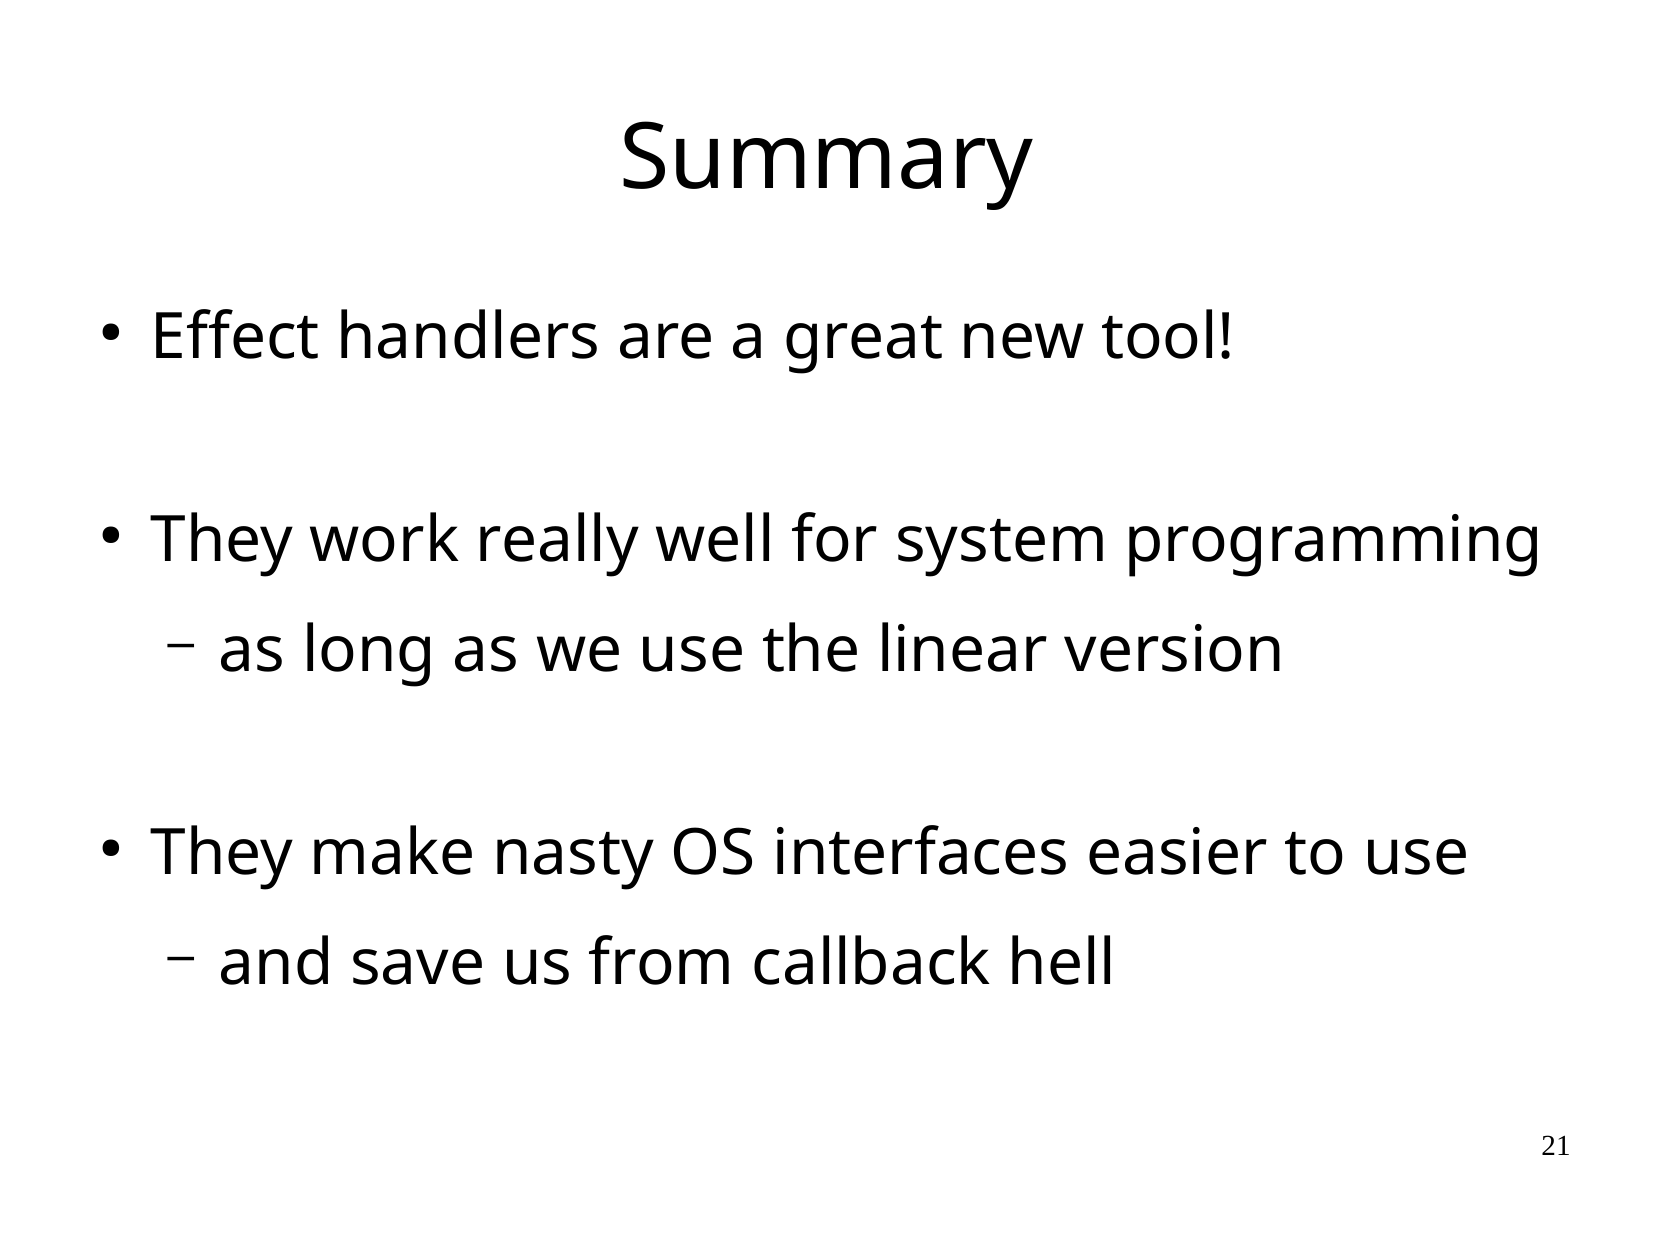

# Summary
Effect handlers are a great new tool!
They work really well for system programming
as long as we use the linear version
They make nasty OS interfaces easier to use
and save us from callback hell
21